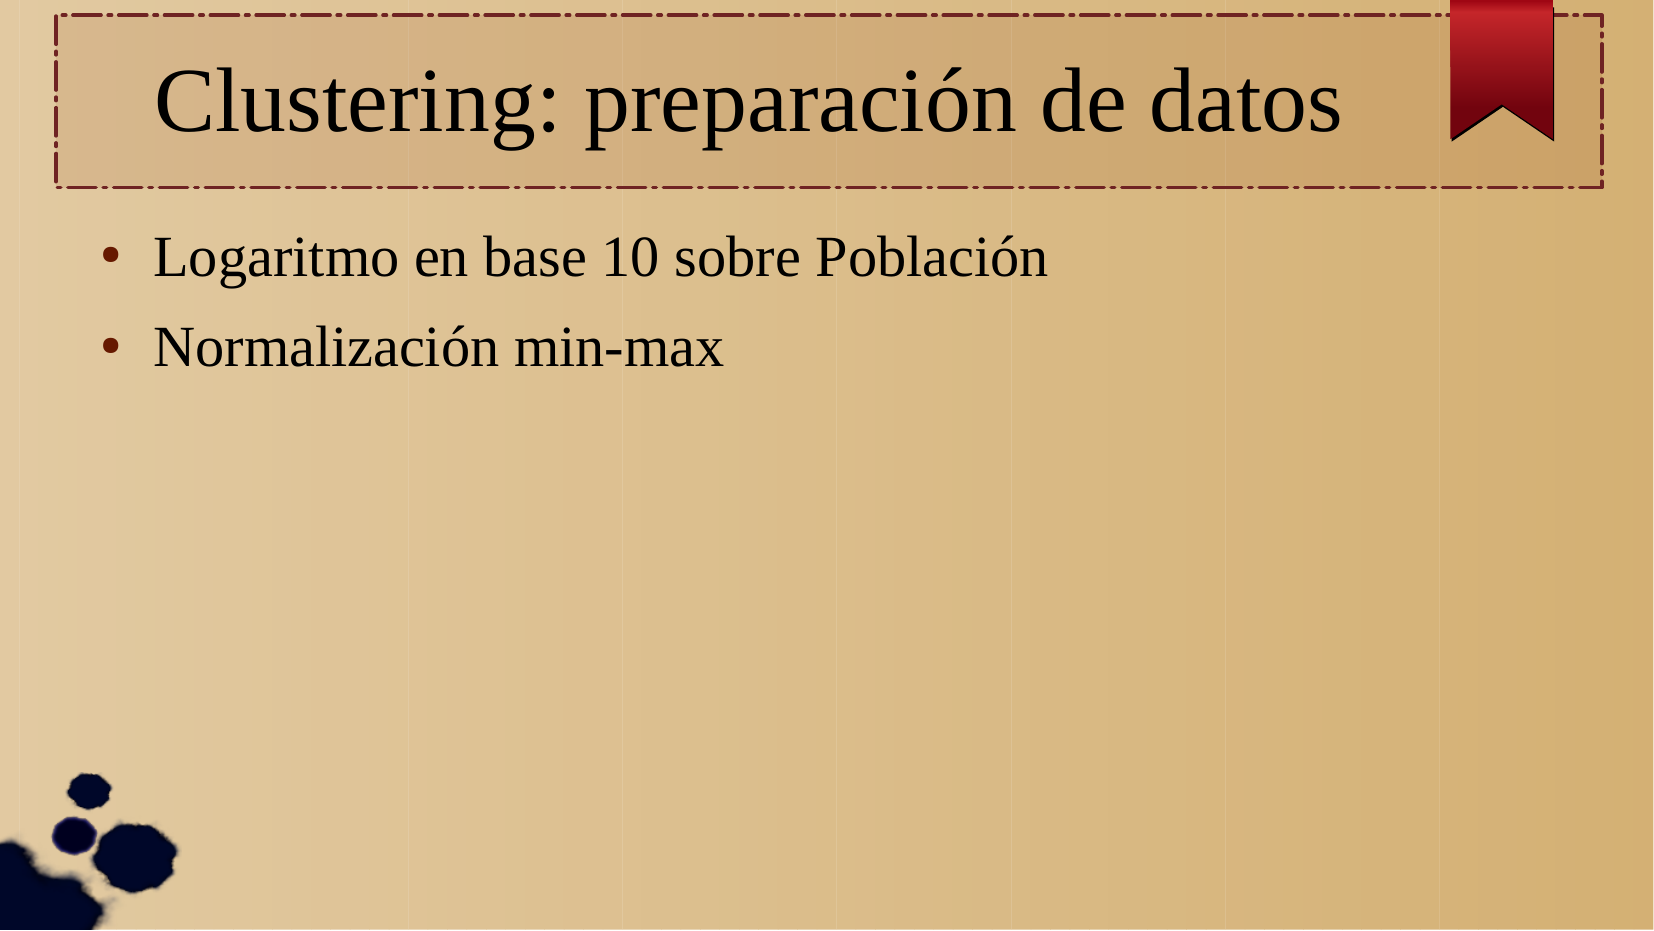

# Clustering: preparación de datos
Logaritmo en base 10 sobre Población
Normalización min-max